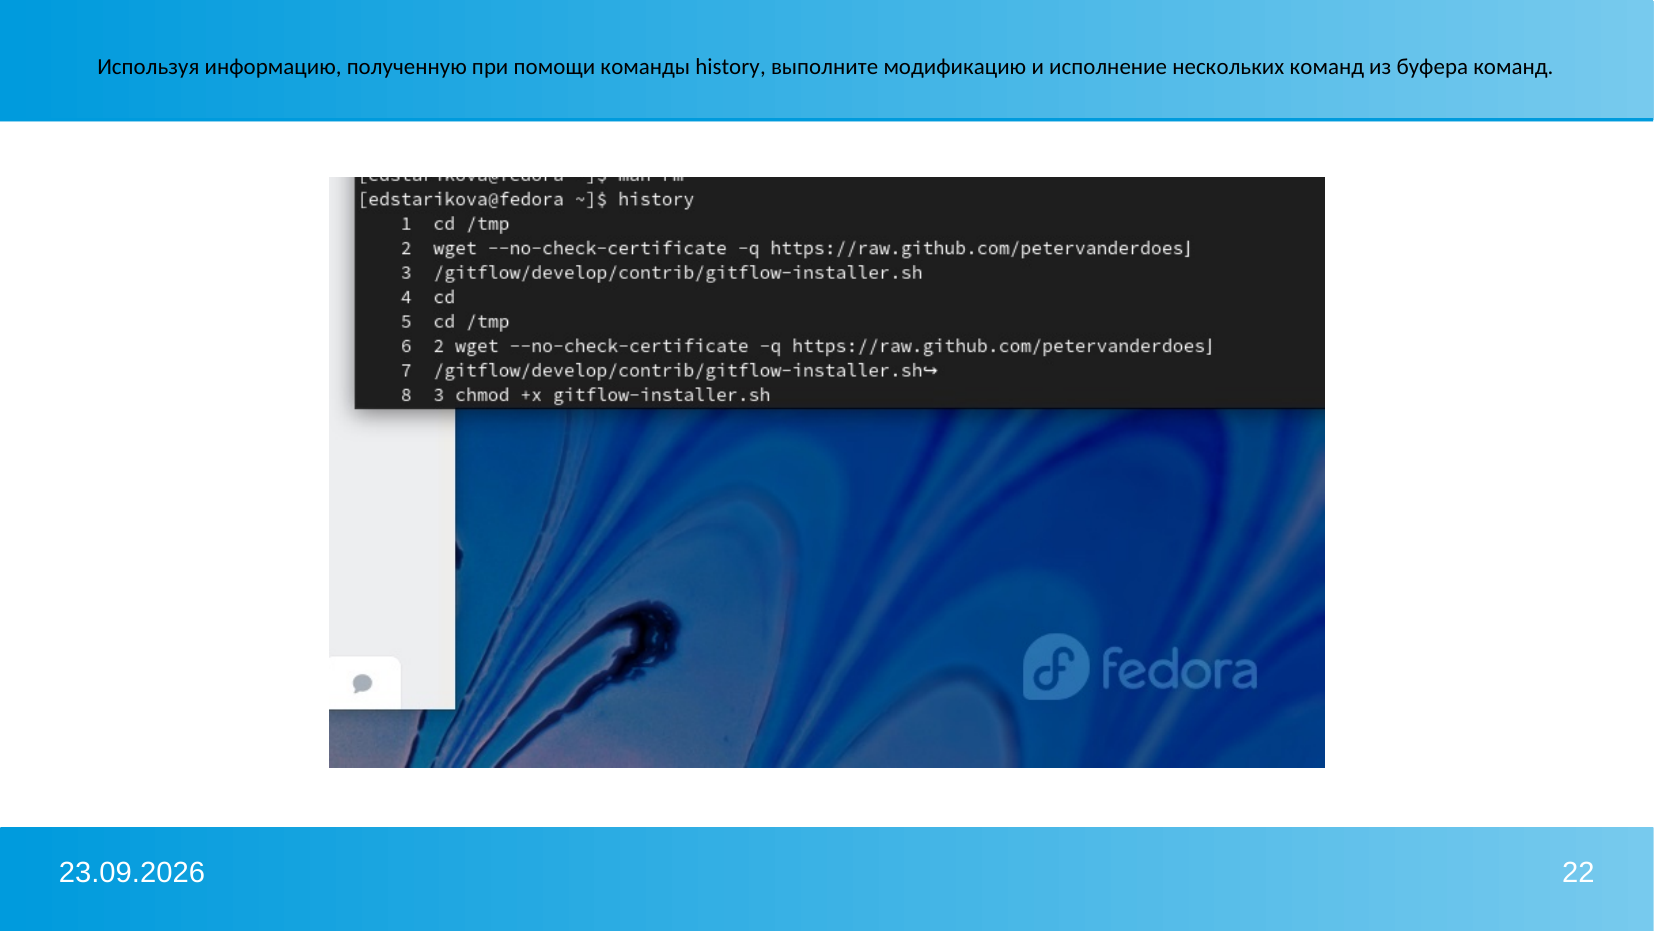

# Используя информацию, полученную при помощи команды history, выполните модификацию и исполнение нескольких команд из буфера команд.
22